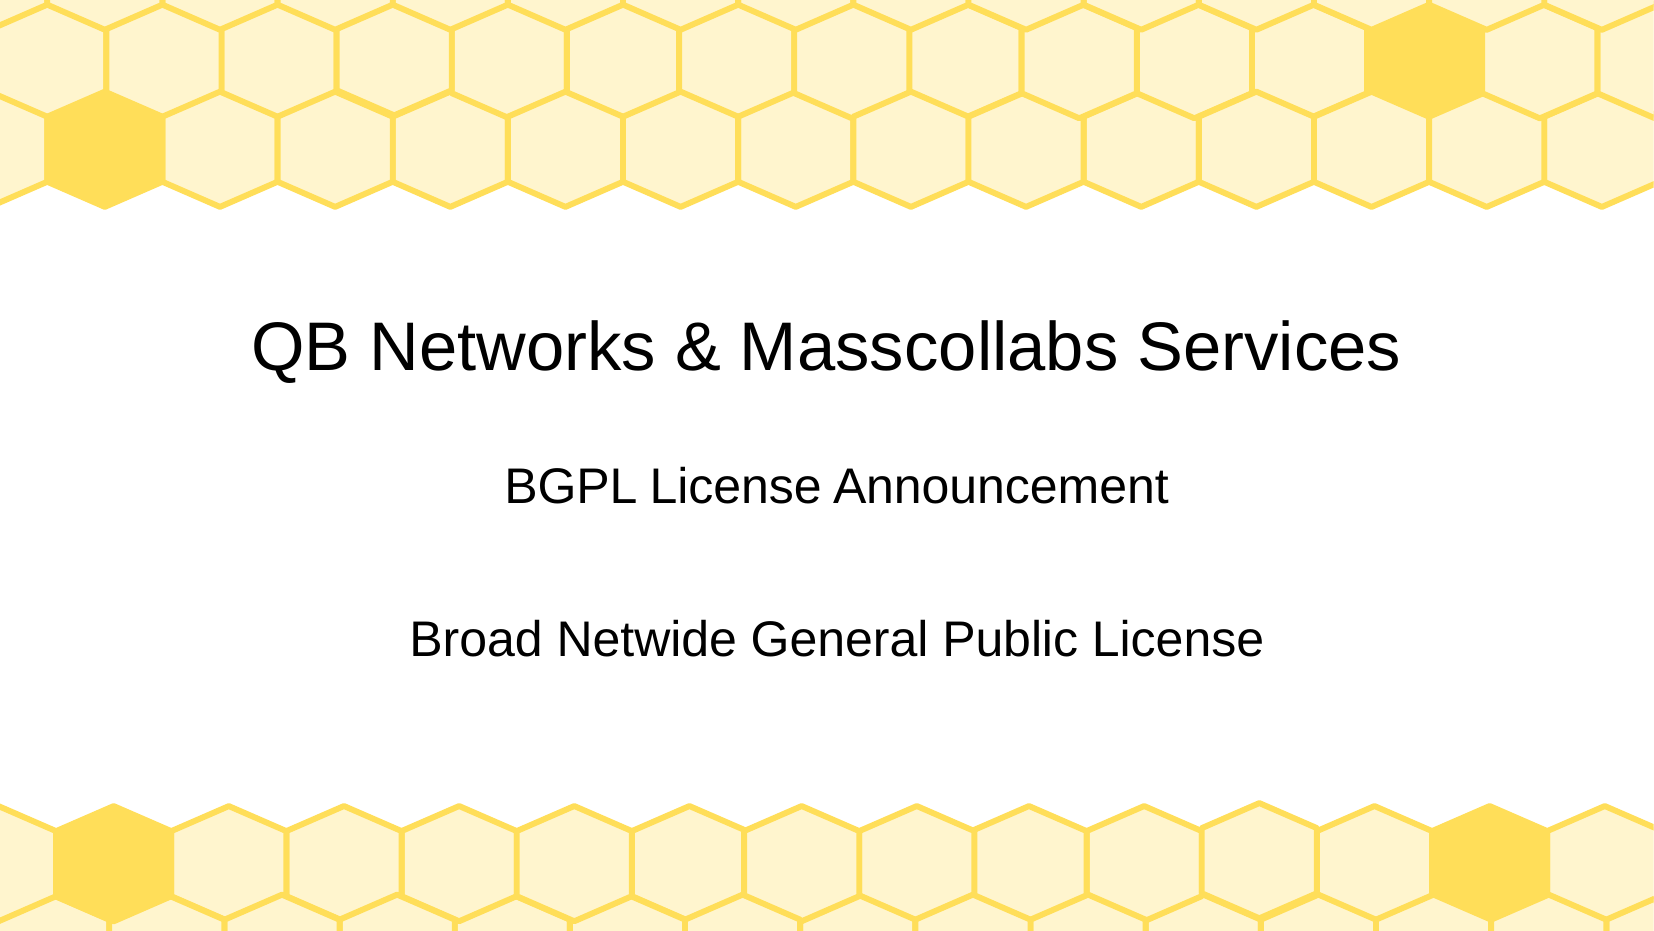

# QB Networks & Masscollabs Services
BGPL License Announcement
Broad Netwide General Public License